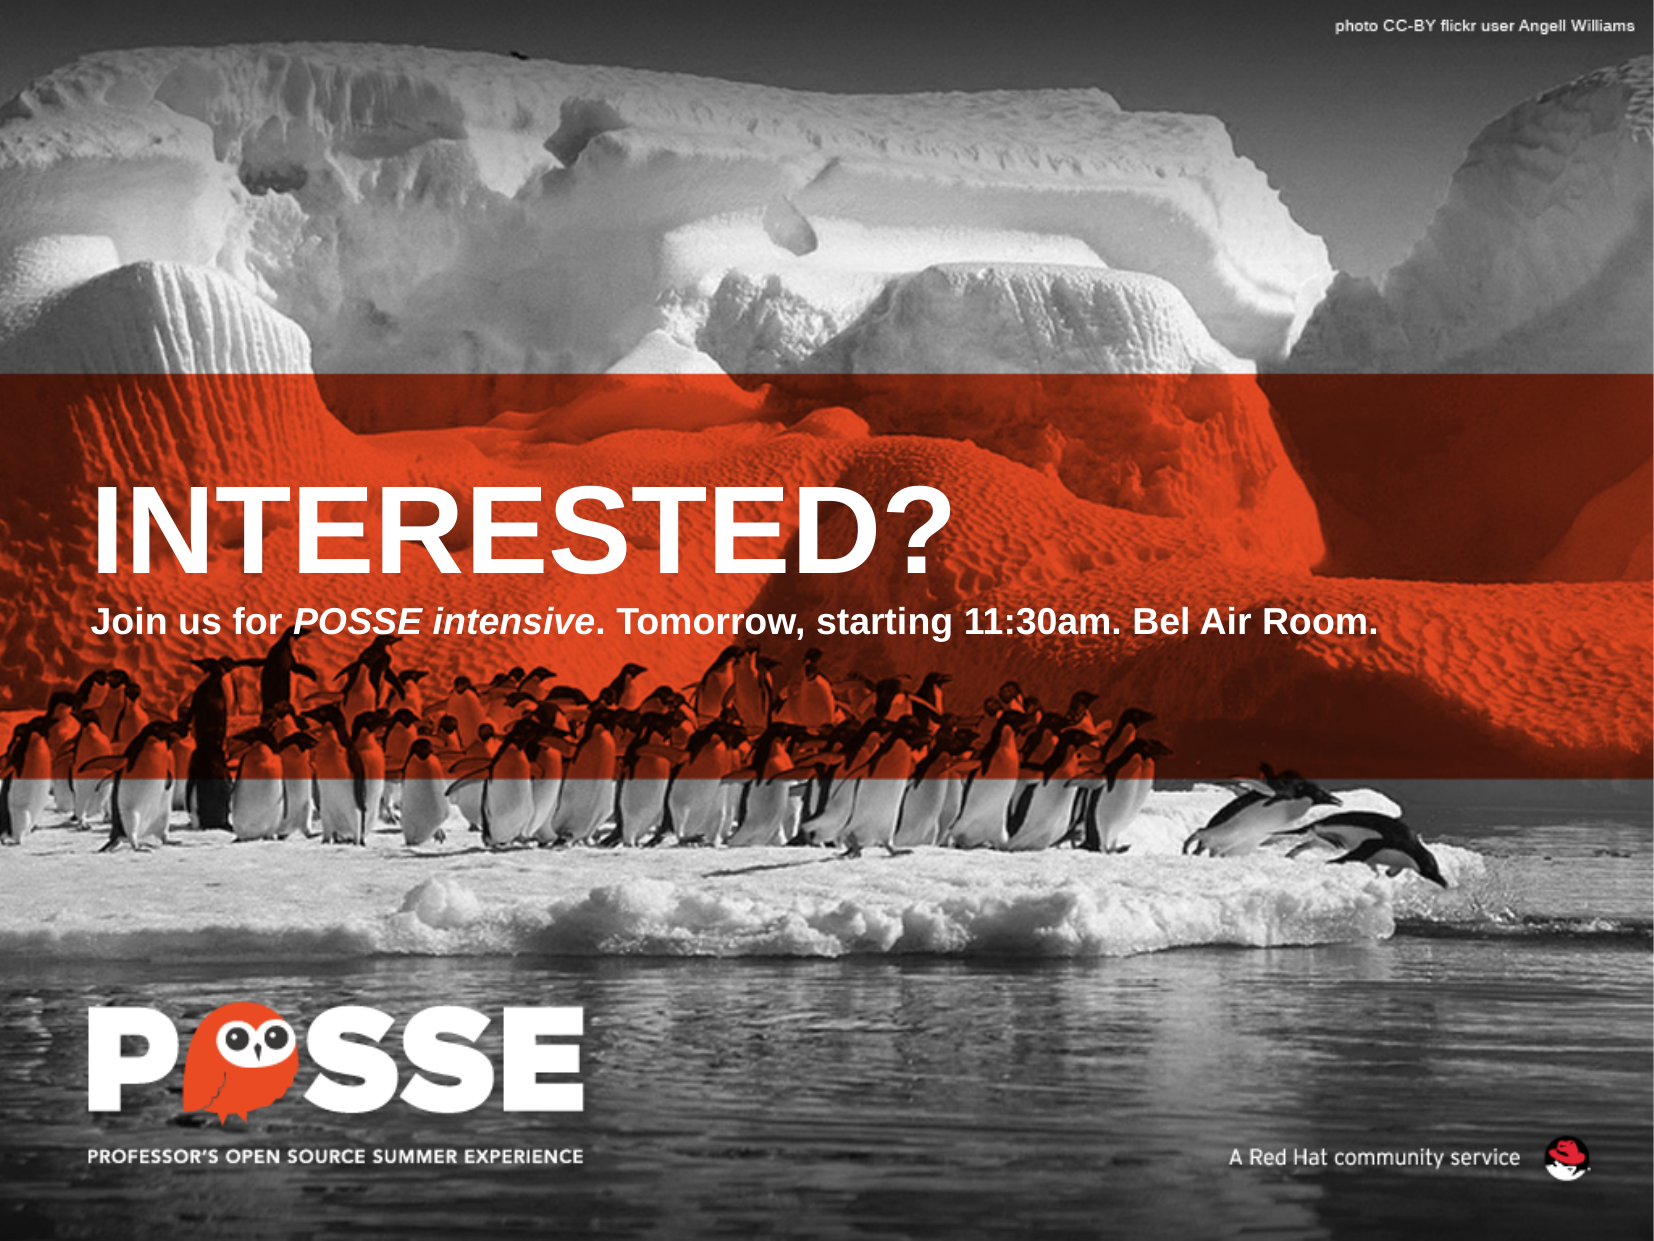

INTERESTED?
Join us for POSSE intensive. Tomorrow, starting 11:30am. Bel Air Room.